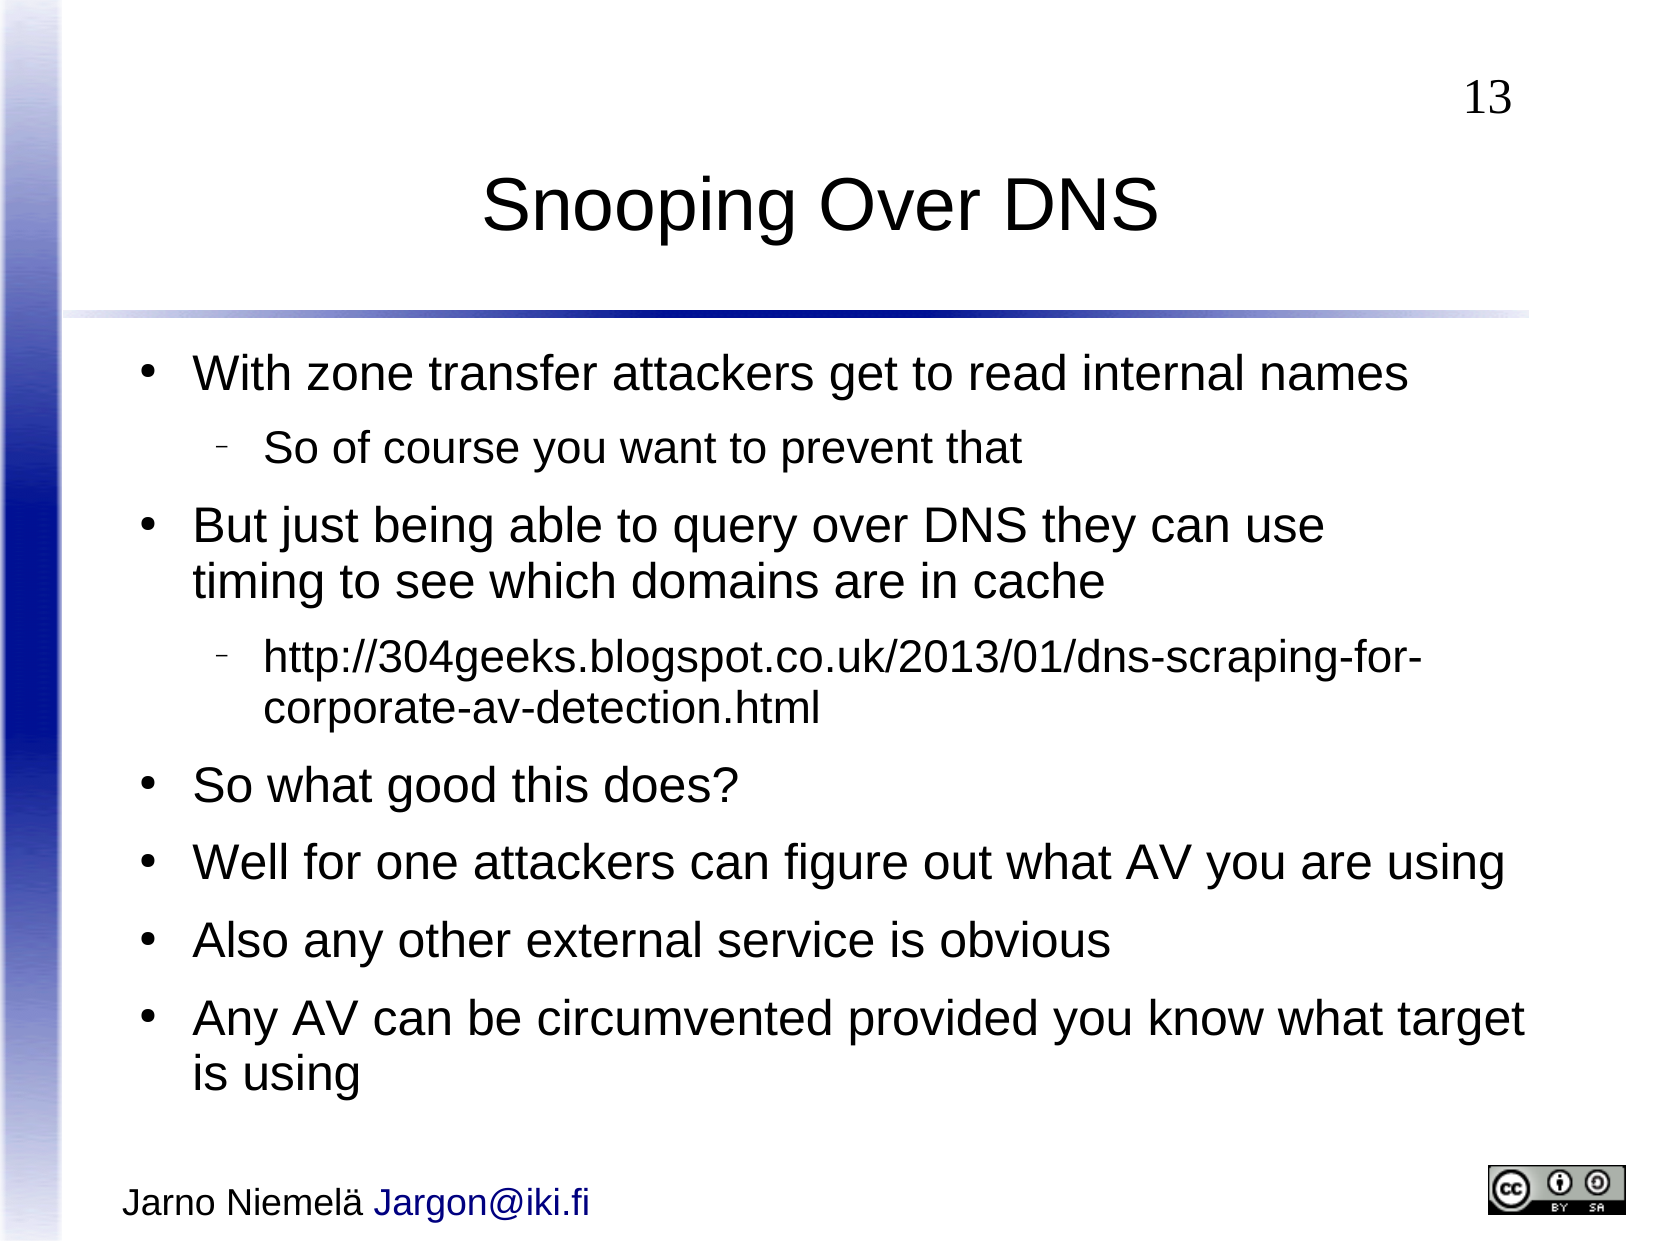

# Snooping Over DNS
With zone transfer attackers get to read internal names
So of course you want to prevent that
But just being able to query over DNS they can use
timing to see which domains are in cache
http://304geeks.blogspot.co.uk/2013/01/dns-scraping-for-corporate-av-detection.html
So what good this does?
Well for one attackers can figure out what AV you are using
Also any other external service is obvious
Any AV can be circumvented provided you know what target is using